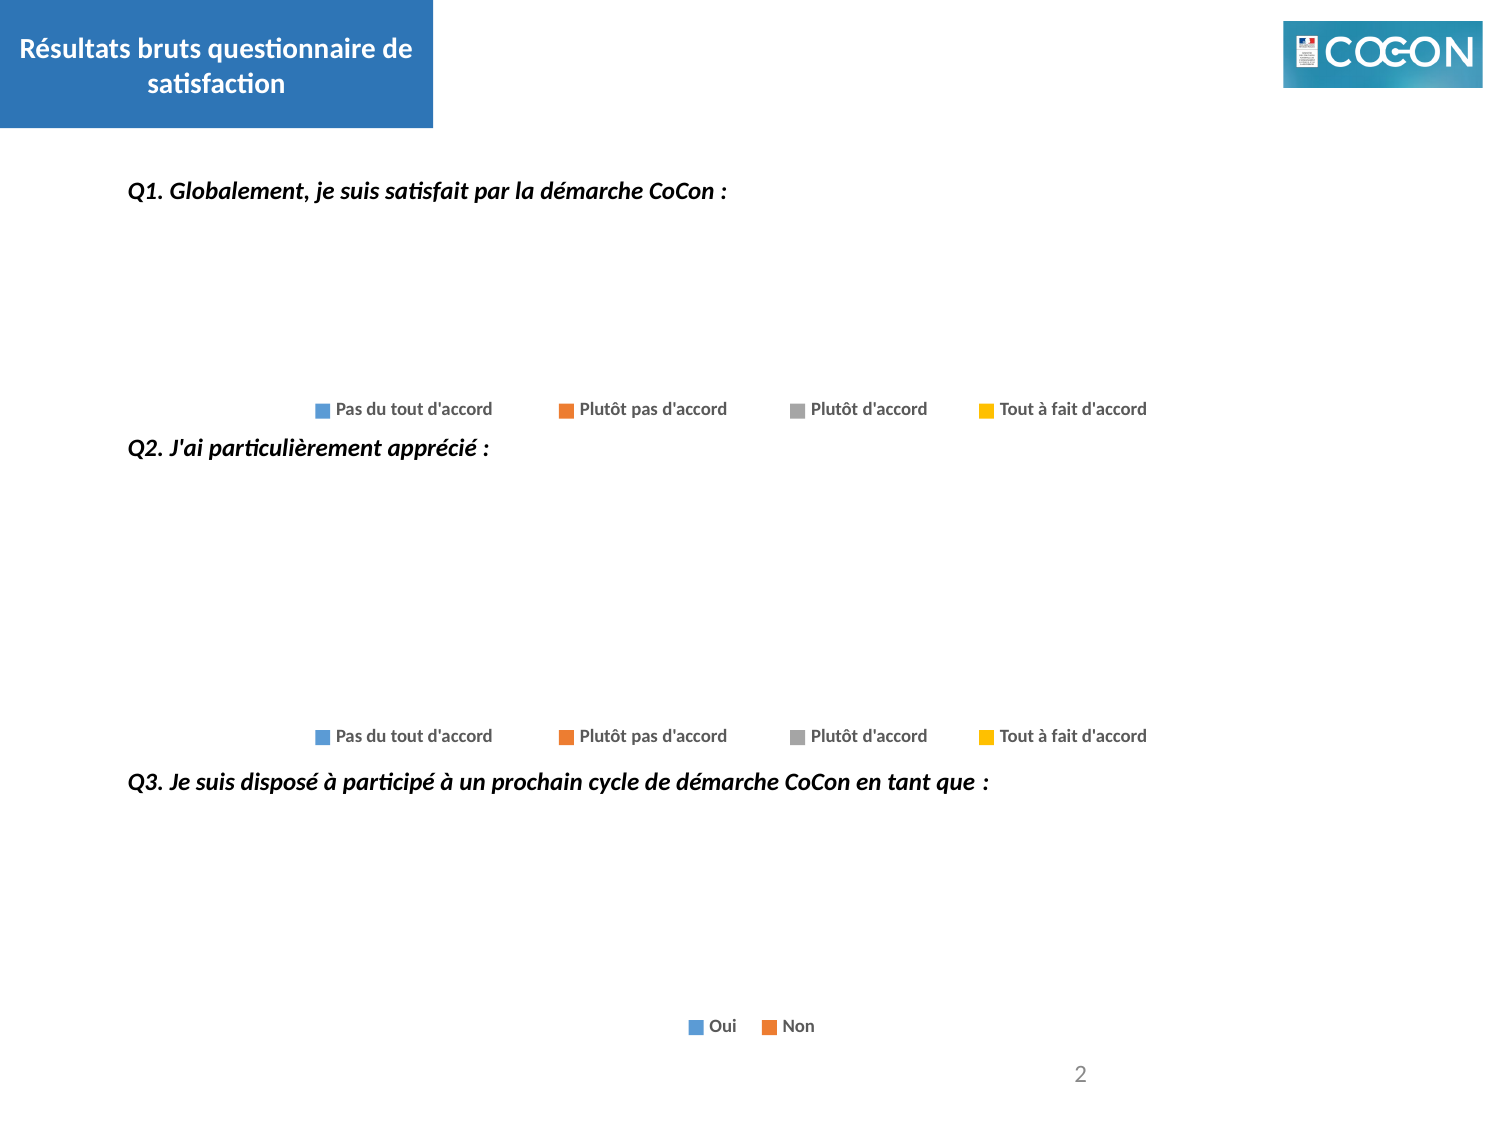

Résultats bruts questionnaire de satisfaction
# Q1. Globalement, je suis satisfait par la démarche CoCon :
Pas du tout d'accord
Plutôt pas d'accord
Plutôt d'accord
Tout à fait d'accord
Q2. J'ai particulièrement apprécié :
Pas du tout d'accord
Plutôt pas d'accord
Plutôt d'accord
Tout à fait d'accord
Q3. Je suis disposé à participé à un prochain cycle de démarche CoCon en tant que :
Oui
Non